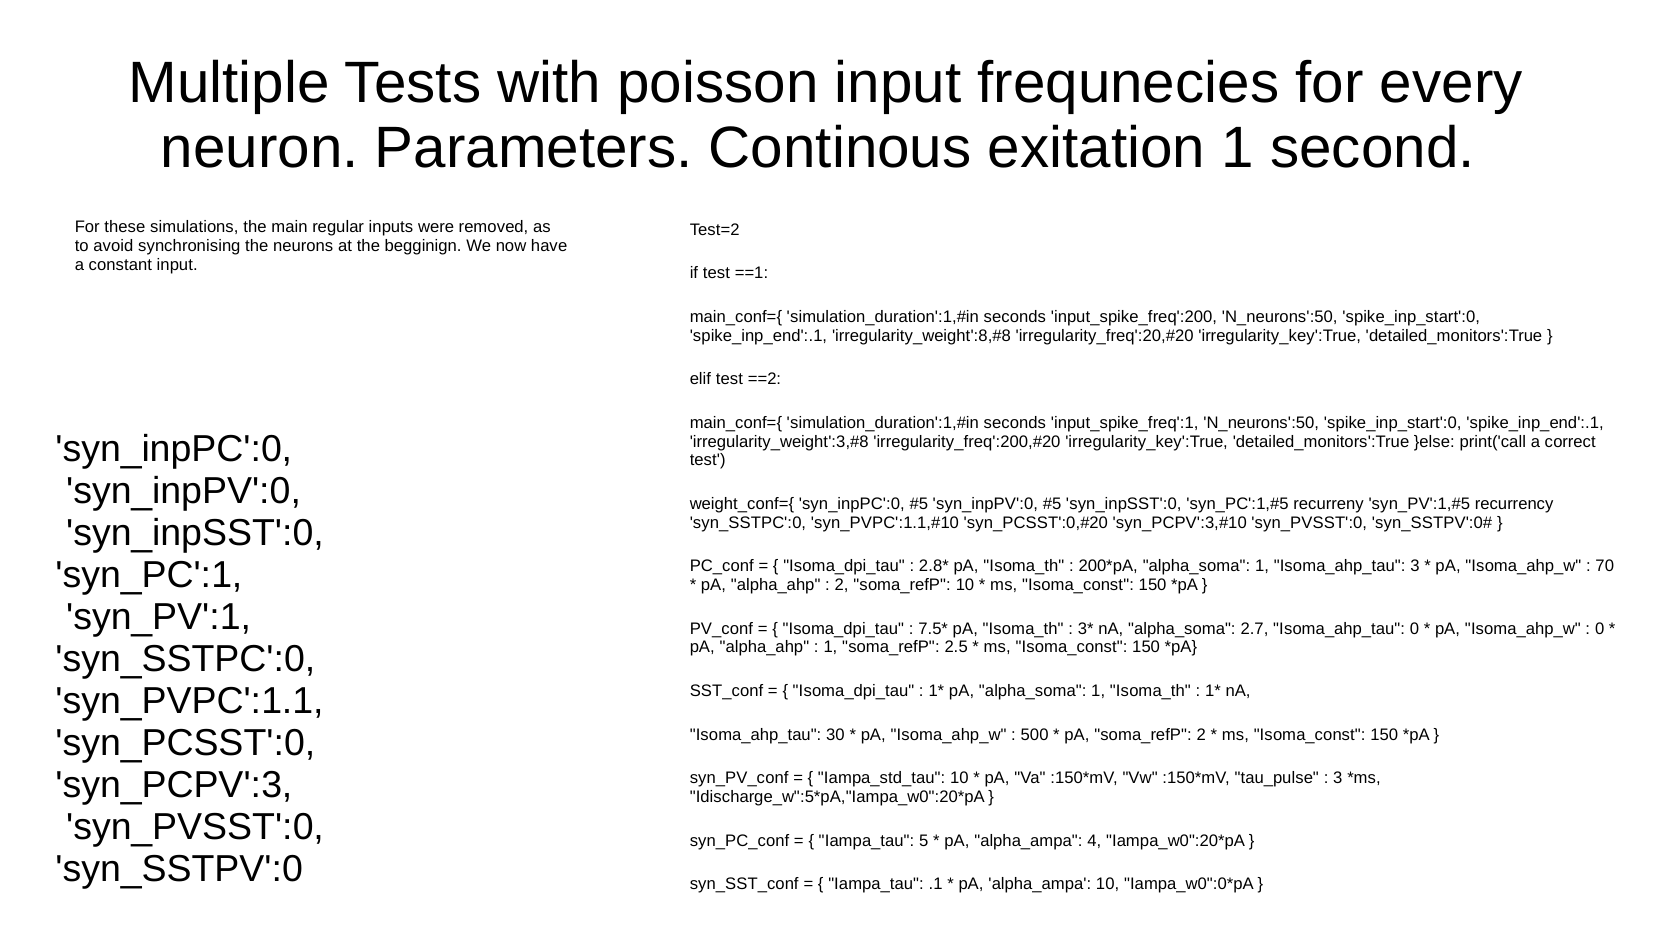

# Multiple Tests with poisson input frequnecies for every neuron. Parameters. Continous exitation 1 second.
For these simulations, the main regular inputs were removed, as to avoid synchronising the neurons at the begginign. We now have a constant input.
Test=2
if test ==1:
main_conf={ 'simulation_duration':1,#in seconds 'input_spike_freq':200, 'N_neurons':50, 'spike_inp_start':0, 'spike_inp_end':.1, 'irregularity_weight':8,#8 'irregularity_freq':20,#20 'irregularity_key':True, 'detailed_monitors':True }
elif test ==2:
main_conf={ 'simulation_duration':1,#in seconds 'input_spike_freq':1, 'N_neurons':50, 'spike_inp_start':0, 'spike_inp_end':.1, 'irregularity_weight':3,#8 'irregularity_freq':200,#20 'irregularity_key':True, 'detailed_monitors':True }else: print('call a correct test')
weight_conf={ 'syn_inpPC':0, #5 'syn_inpPV':0, #5 'syn_inpSST':0, 'syn_PC':1,#5 recurreny 'syn_PV':1,#5 recurrency 'syn_SSTPC':0, 'syn_PVPC':1.1,#10 'syn_PCSST':0,#20 'syn_PCPV':3,#10 'syn_PVSST':0, 'syn_SSTPV':0# }
PC_conf = { "Isoma_dpi_tau" : 2.8* pA, "Isoma_th" : 200*pA, "alpha_soma": 1, "Isoma_ahp_tau": 3 * pA, "Isoma_ahp_w" : 70 * pA, "alpha_ahp" : 2, "soma_refP": 10 * ms, "Isoma_const": 150 *pA }
PV_conf = { "Isoma_dpi_tau" : 7.5* pA, "Isoma_th" : 3* nA, "alpha_soma": 2.7, "Isoma_ahp_tau": 0 * pA, "Isoma_ahp_w" : 0 * pA, "alpha_ahp" : 1, "soma_refP": 2.5 * ms, "Isoma_const": 150 *pA}
SST_conf = { "Isoma_dpi_tau" : 1* pA, "alpha_soma": 1, "Isoma_th" : 1* nA,
"Isoma_ahp_tau": 30 * pA, "Isoma_ahp_w" : 500 * pA, "soma_refP": 2 * ms, "Isoma_const": 150 *pA }
syn_PV_conf = { "Iampa_std_tau": 10 * pA, "Va" :150*mV, "Vw" :150*mV, "tau_pulse" : 3 *ms, "Idischarge_w":5*pA,"Iampa_w0":20*pA }
syn_PC_conf = { "Iampa_tau": 5 * pA, "alpha_ampa": 4, "Iampa_w0":20*pA }
syn_SST_conf = { "Iampa_tau": .1 * pA, 'alpha_ampa': 10, "Iampa_w0":0*pA }
'syn_inpPC':0,
 'syn_inpPV':0,
 'syn_inpSST':0,
'syn_PC':1,
 'syn_PV':1,
'syn_SSTPC':0, 'syn_PVPC':1.1, 'syn_PCSST':0,
'syn_PCPV':3,
 'syn_PVSST':0, 'syn_SSTPV':0